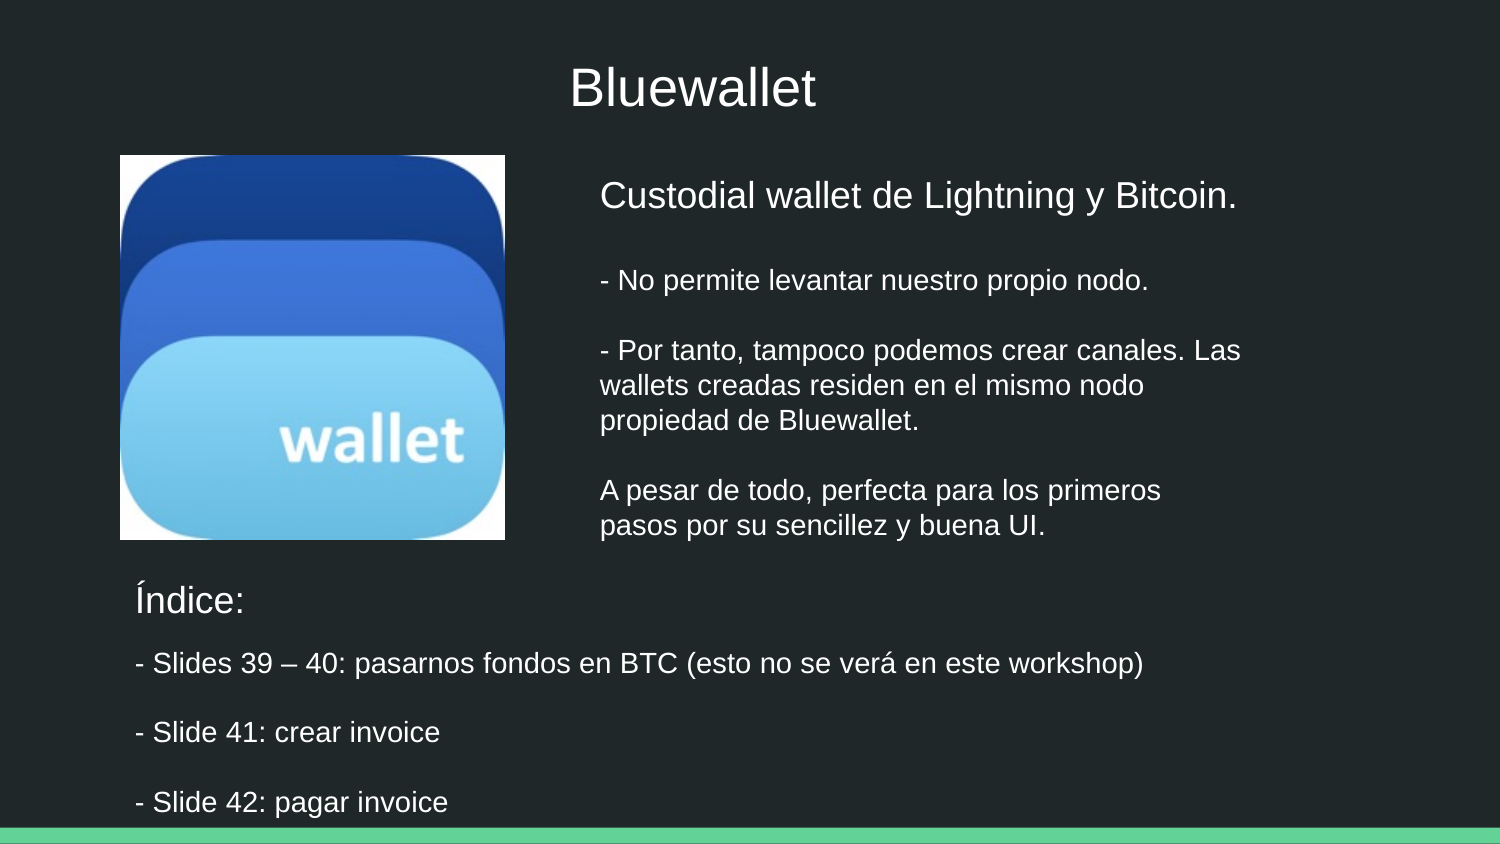

Bluewallet
Custodial wallet de Lightning y Bitcoin.
- No permite levantar nuestro propio nodo.
- Por tanto, tampoco podemos crear canales. Las wallets creadas residen en el mismo nodo propiedad de Bluewallet.
A pesar de todo, perfecta para los primeros pasos por su sencillez y buena UI.
Índice:
- Slides 39 – 40: pasarnos fondos en BTC (esto no se verá en este workshop)
- Slide 41: crear invoice
- Slide 42: pagar invoice